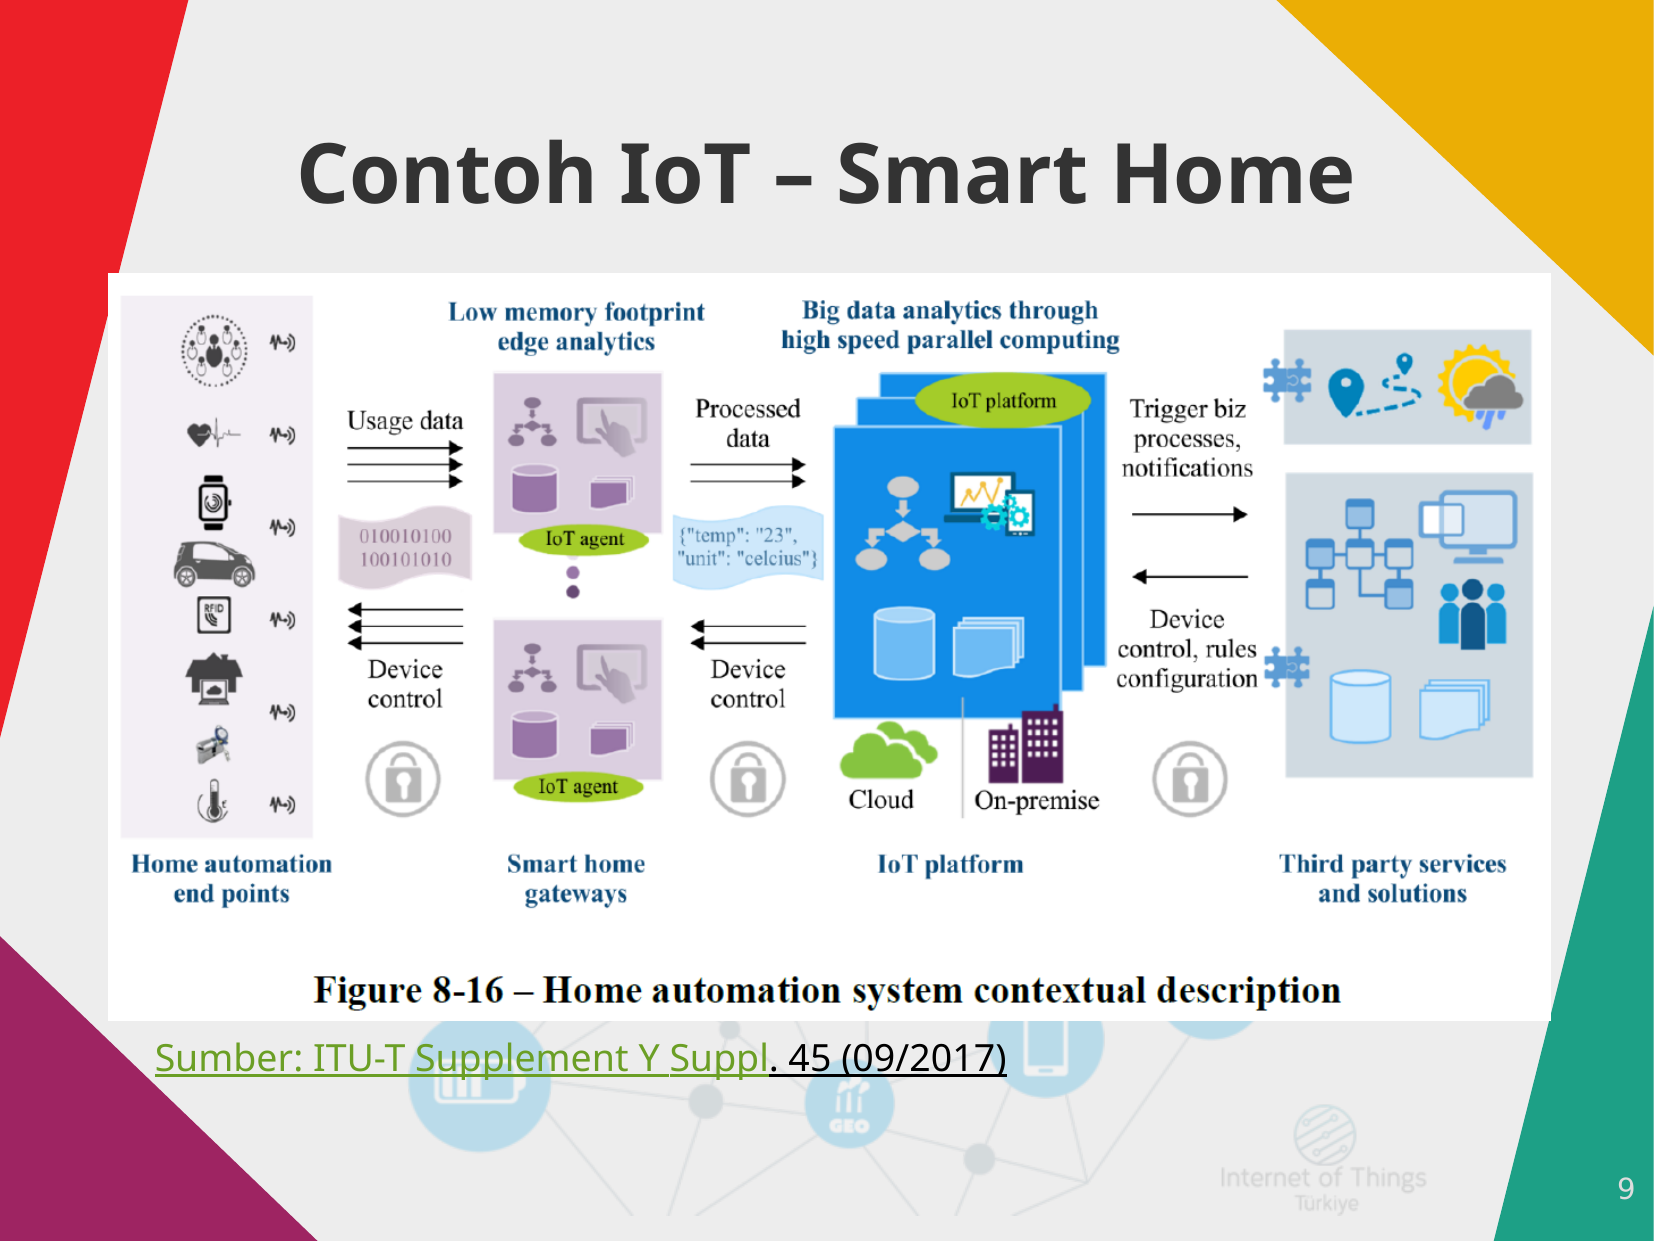

# Contoh IoT – Smart Home
Sumber: ITU-T Supplement Y Suppl. 45 (09/2017)
9